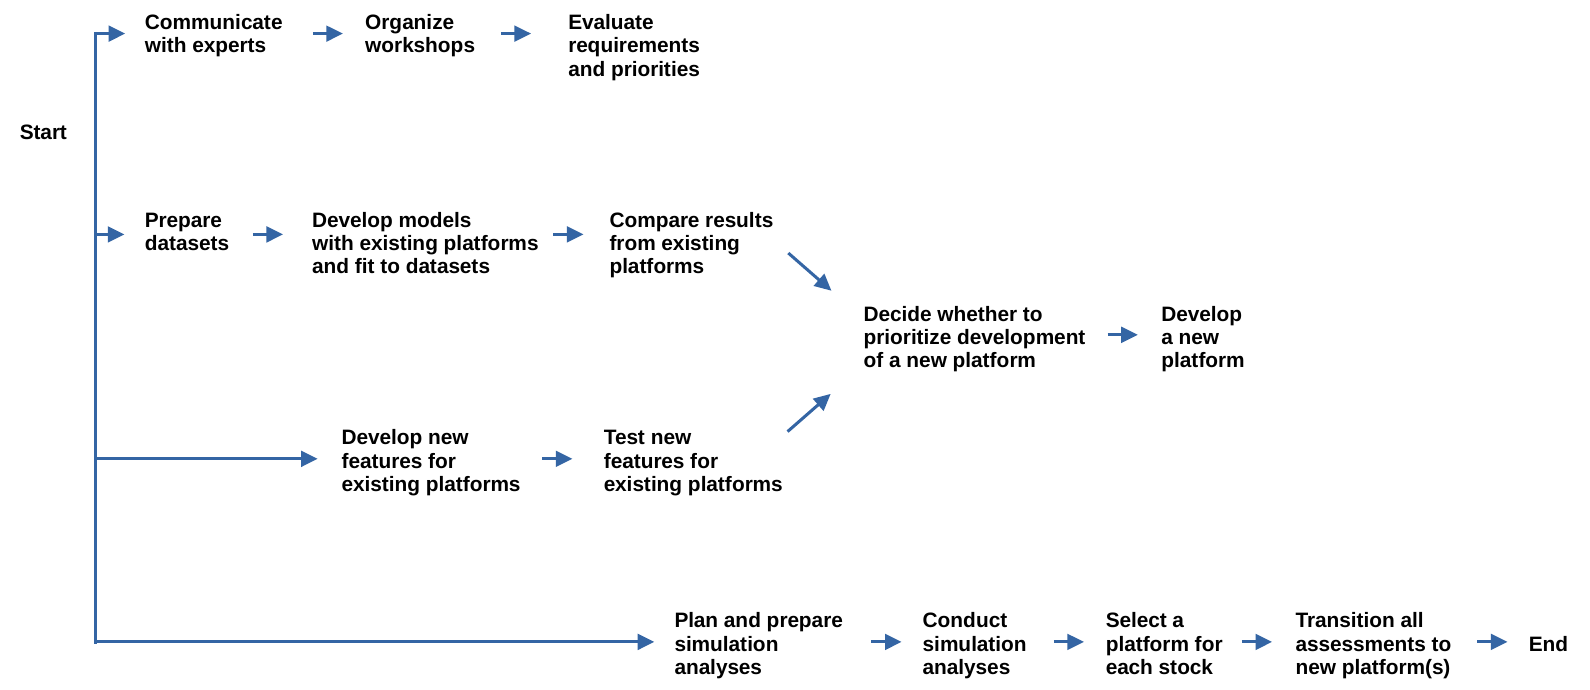

Communicate
with experts
Organize
workshops
Evaluate
requirements
and priorities
Start
Prepare
datasets
Develop models
with existing platforms
and fit to datasets
Compare results
from existing
platforms
Decide whether to
prioritize development
of a new platform
Develop
a new
platform
Develop new
features for
existing platforms
Test new
features for
existing platforms
Plan and prepare
simulation
analyses
Conduct
simulation
analyses
Select a
platform for
each stock
Transition all
assessments to
new platform(s)
End